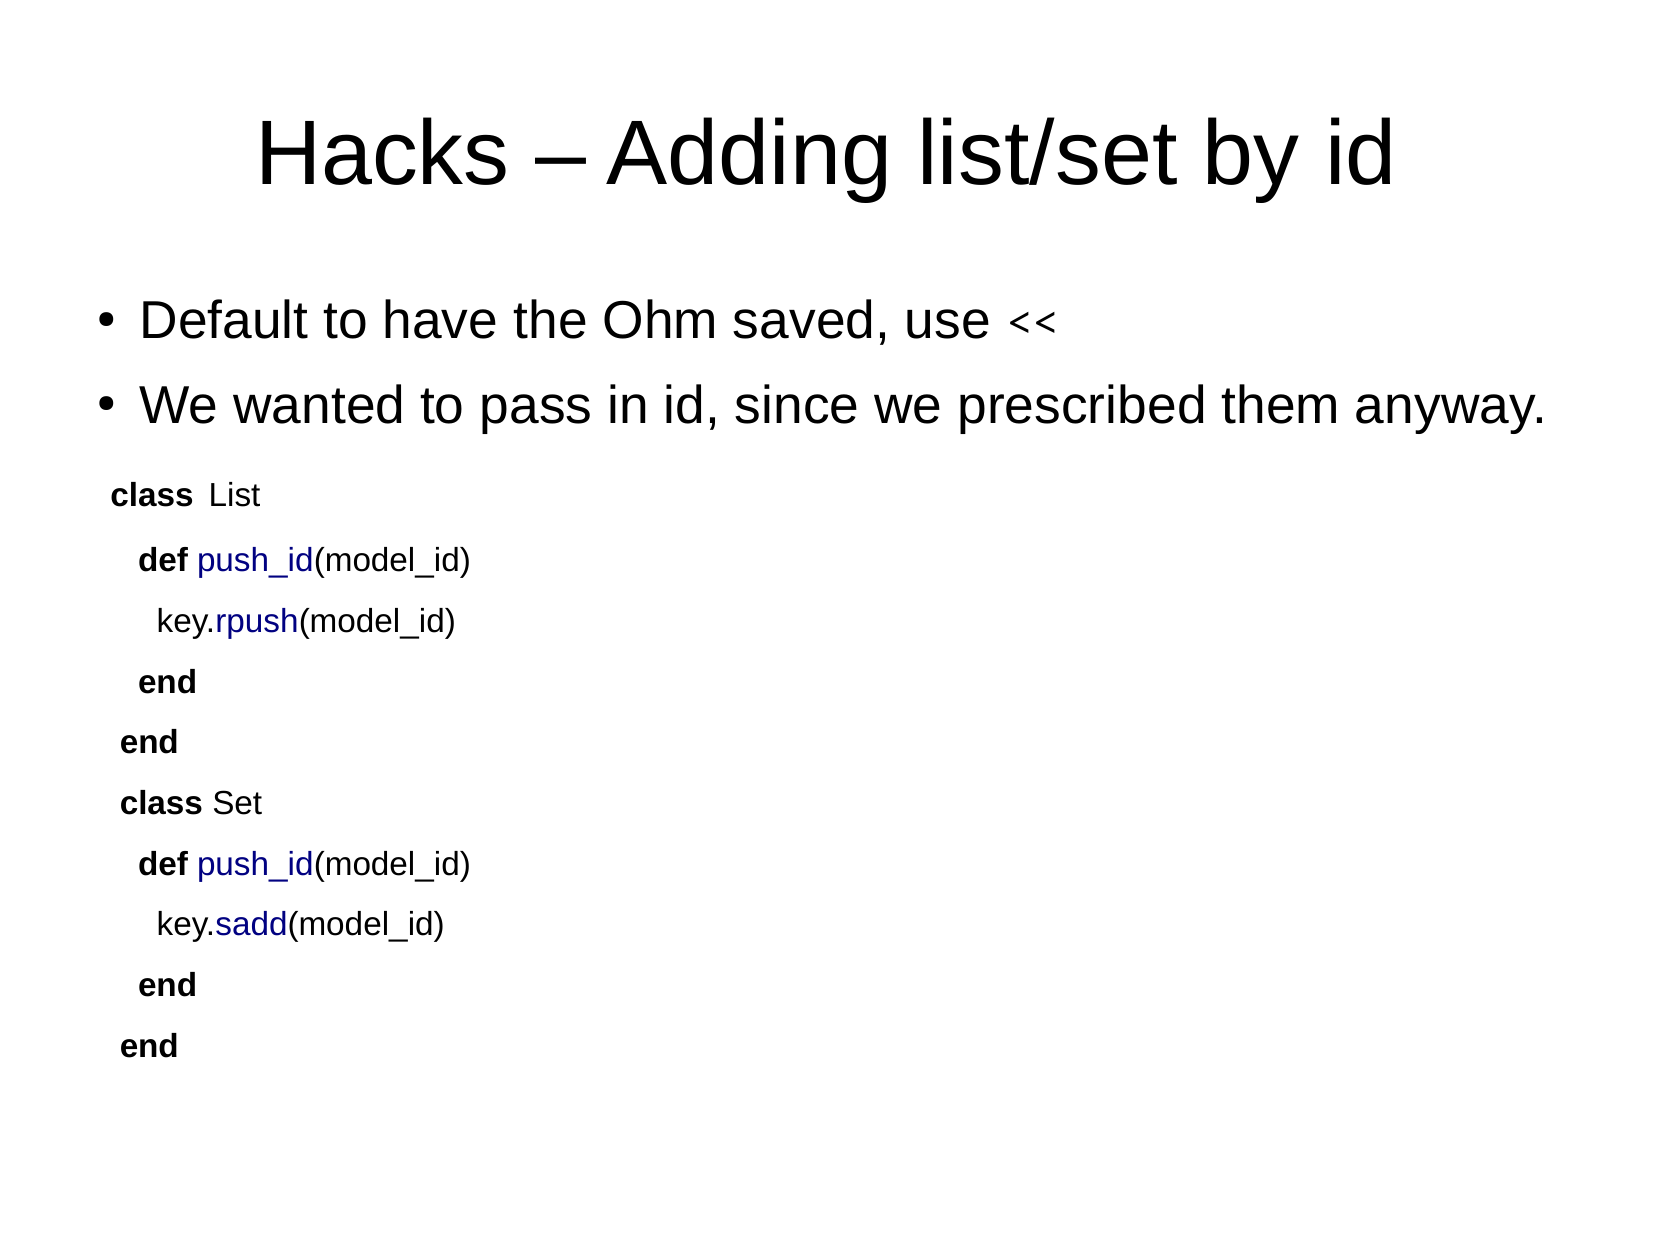

# Hacks – Adding list/set by id
Default to have the Ohm saved, use <<
We wanted to pass in id, since we prescribed them anyway.
 class List
 def push_id(model_id)
 key.rpush(model_id)
 end
 end
 class Set
 def push_id(model_id)
 key.sadd(model_id)
 end
 end